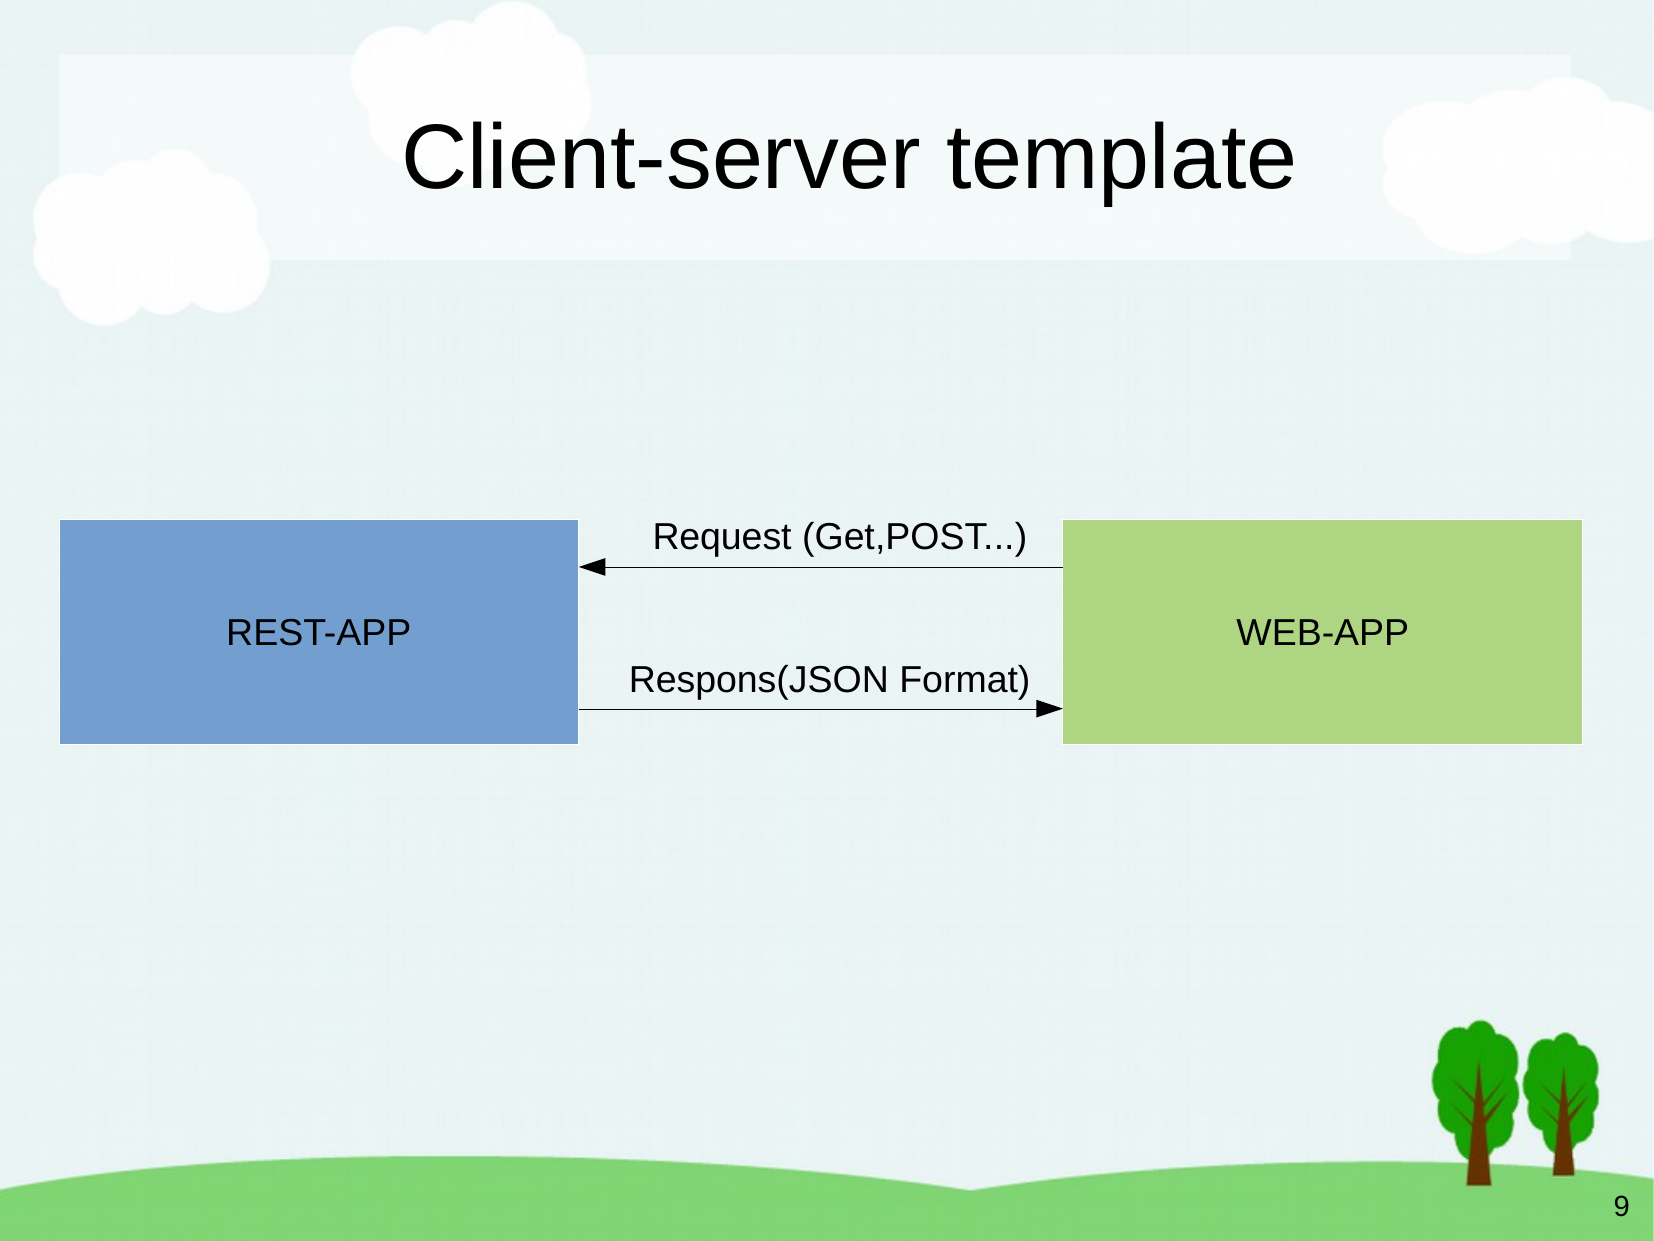

# Client-server template
Request (Get,POST...)
REST-APP
WEB-APP
Respons(JSON Format)
9